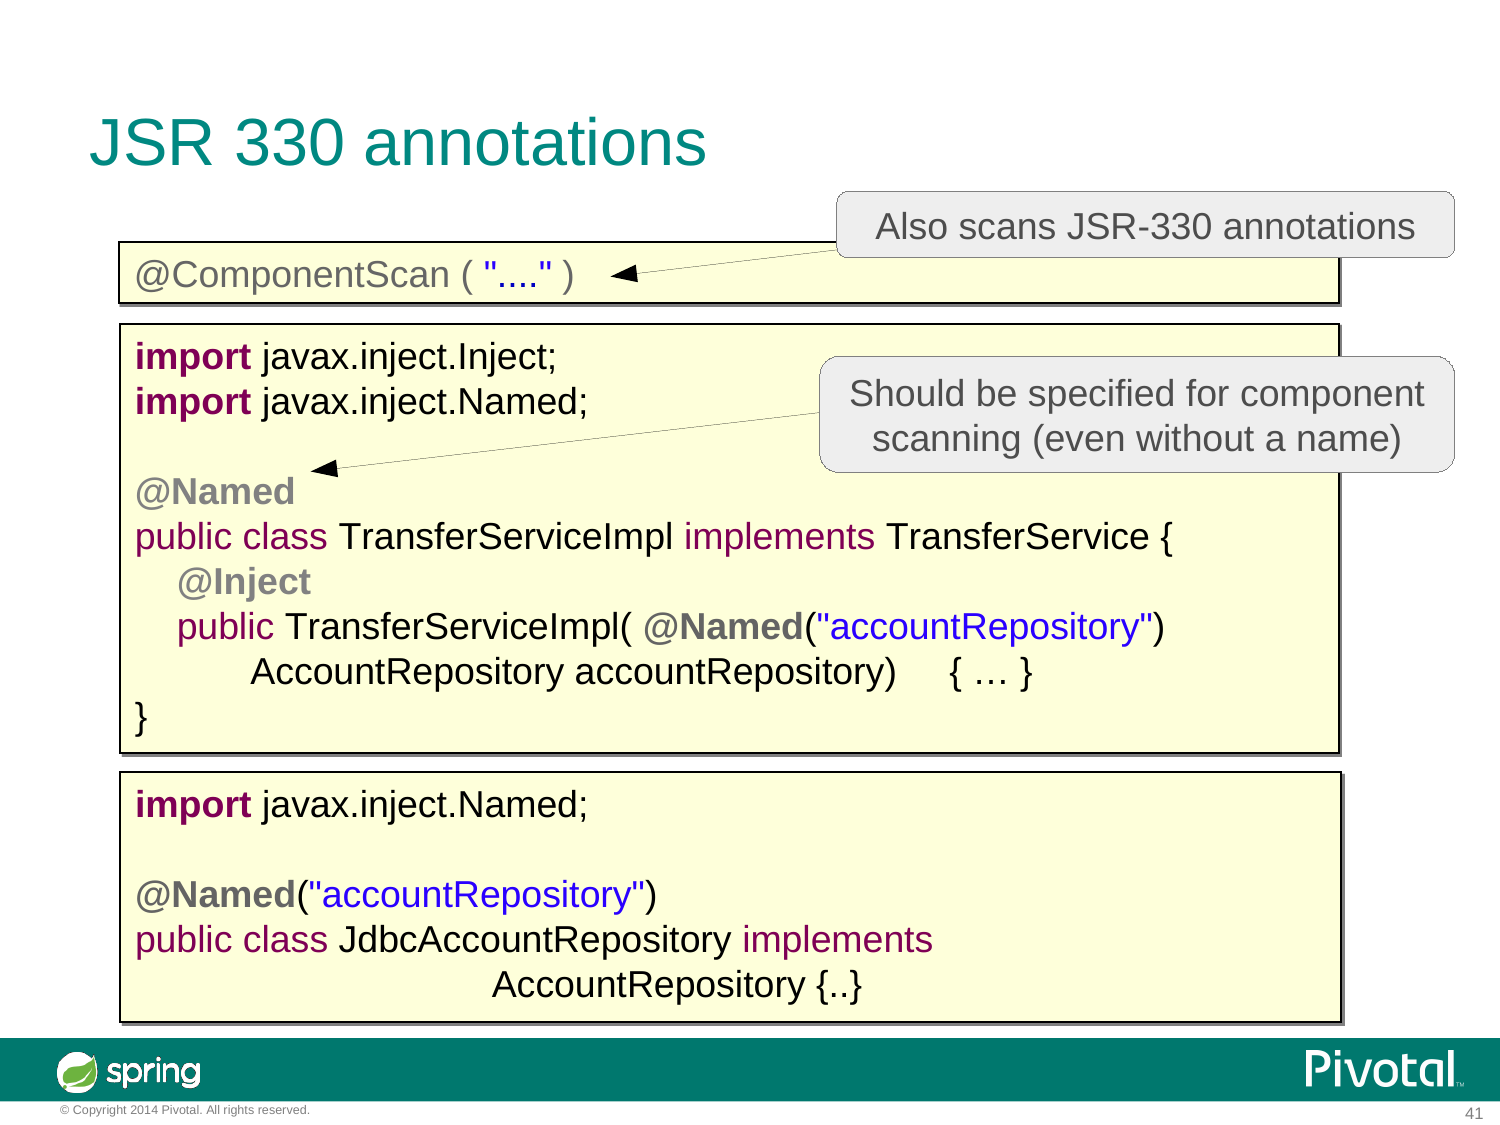

# JSR 330 annotations
Also scans JSR-330 annotations
@ComponentScan ( "...." )
import javax.inject.Inject;
import javax.inject.Named;
@Named
public class TransferServiceImpl implements TransferService {
 @Inject
 public TransferServiceImpl( @Named("accountRepository")
 AccountRepository accountRepository) { … }
}
Should be specified for component
scanning (even without a name)
import javax.inject.Named;
@Named("accountRepository")
public class JdbcAccountRepository implements
 AccountRepository {..}